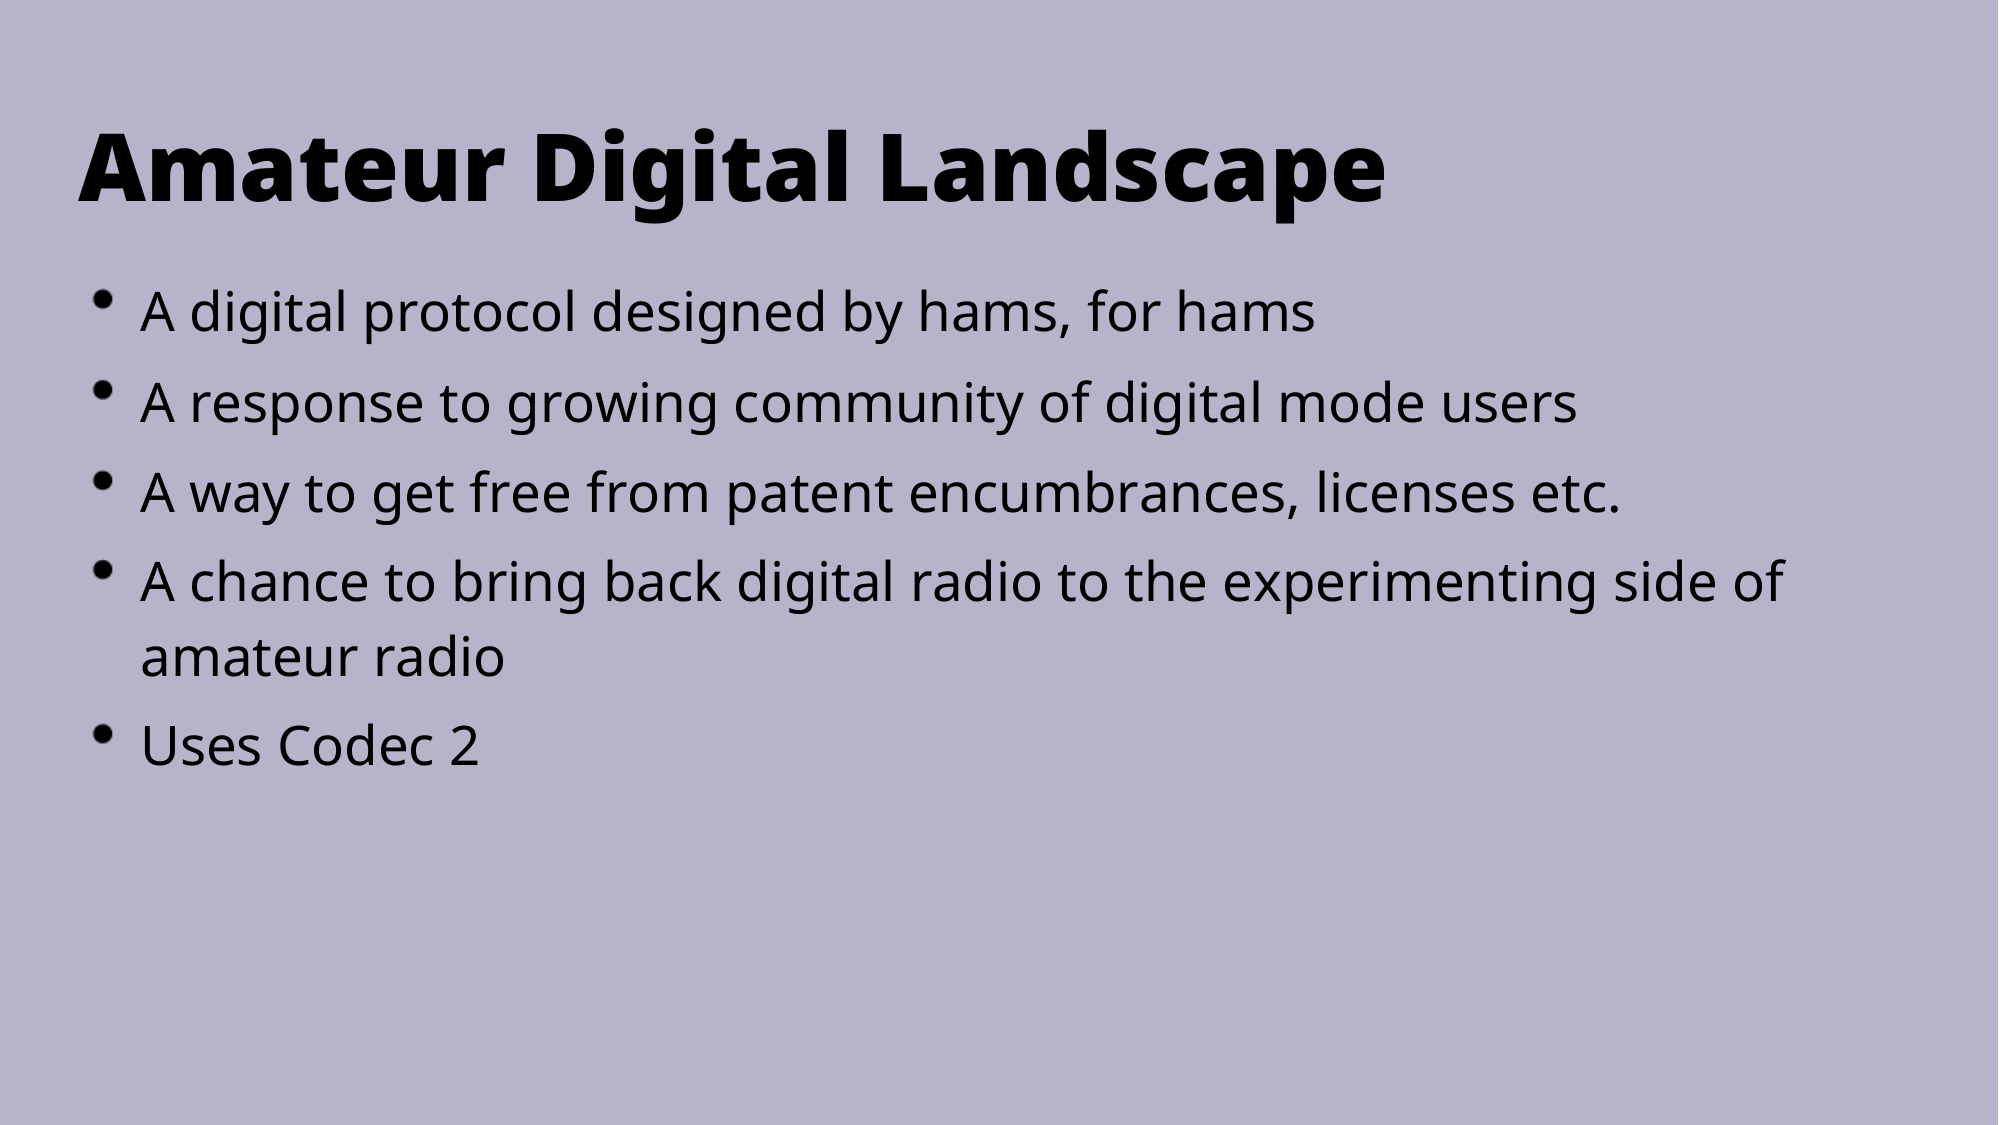

Amateur Digital Landscape
A digital protocol designed by hams, for hams
A response to growing community of digital mode users
A way to get free from patent encumbrances, licenses etc.
A chance to bring back digital radio to the experimenting side of
amateur radio
Uses Codec 2